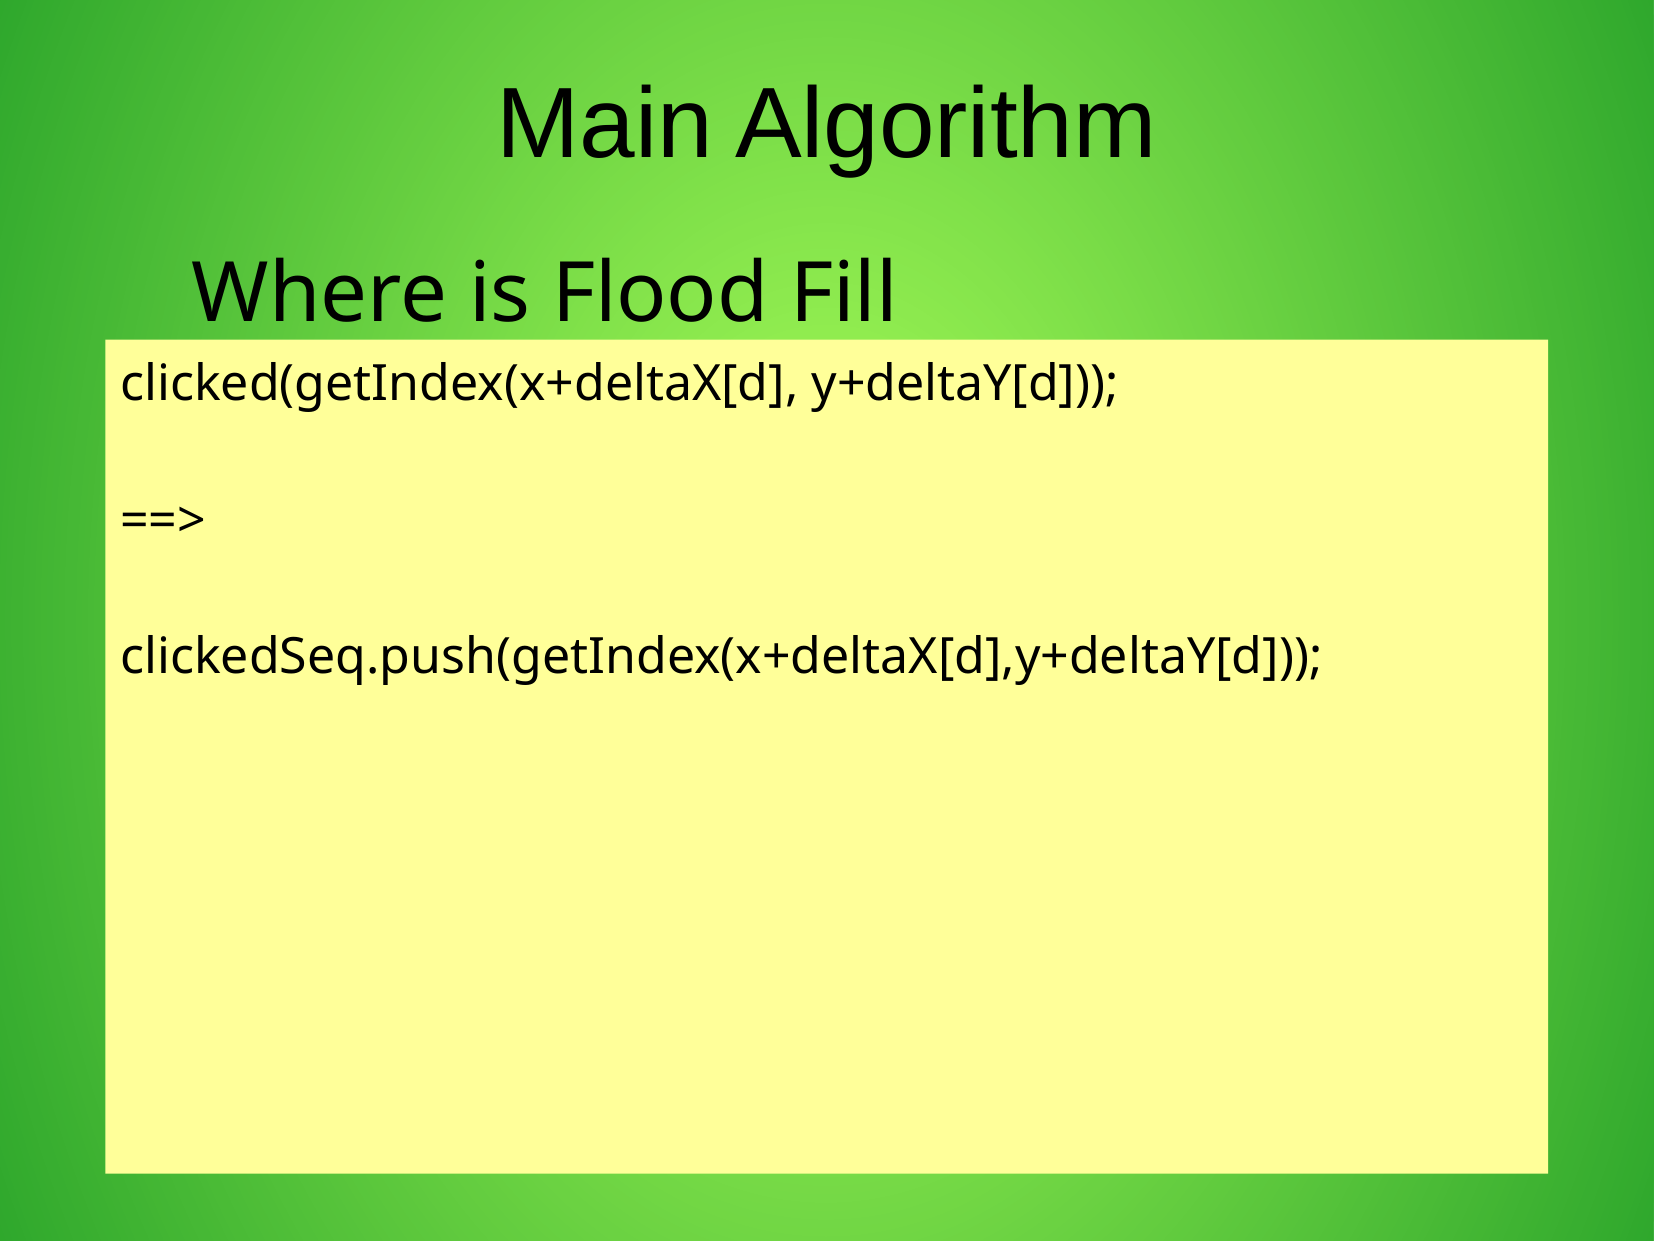

Main Algorithm
Where is Flood Fill
clicked(getIndex(x+deltaX[d], y+deltaY[d]));
==>
clickedSeq.push(getIndex(x+deltaX[d],y+deltaY[d]));